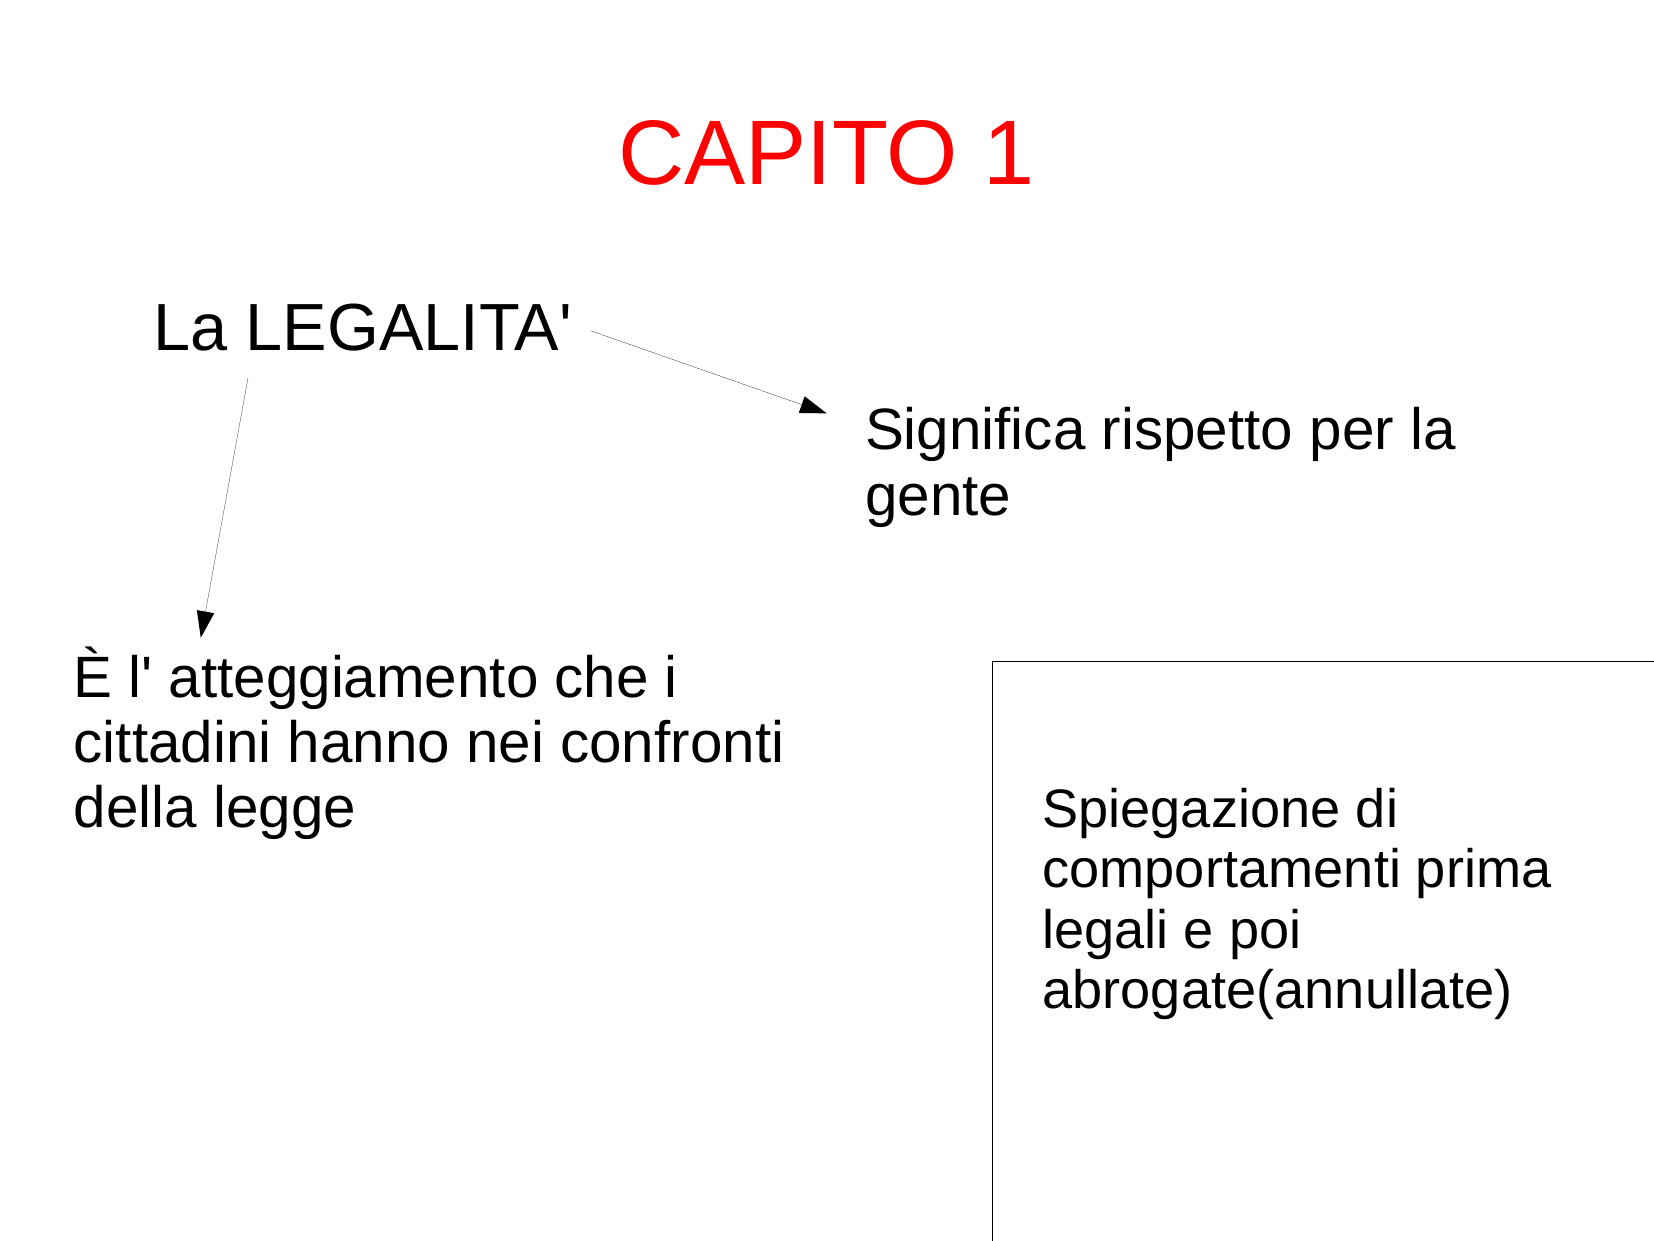

# CAPITO 1
La LEGALITA'
Significa rispetto per la gente
È l' atteggiamento che i cittadini hanno nei confronti della legge
Spiegazione di comportamenti prima legali e poi abrogate(annullate)